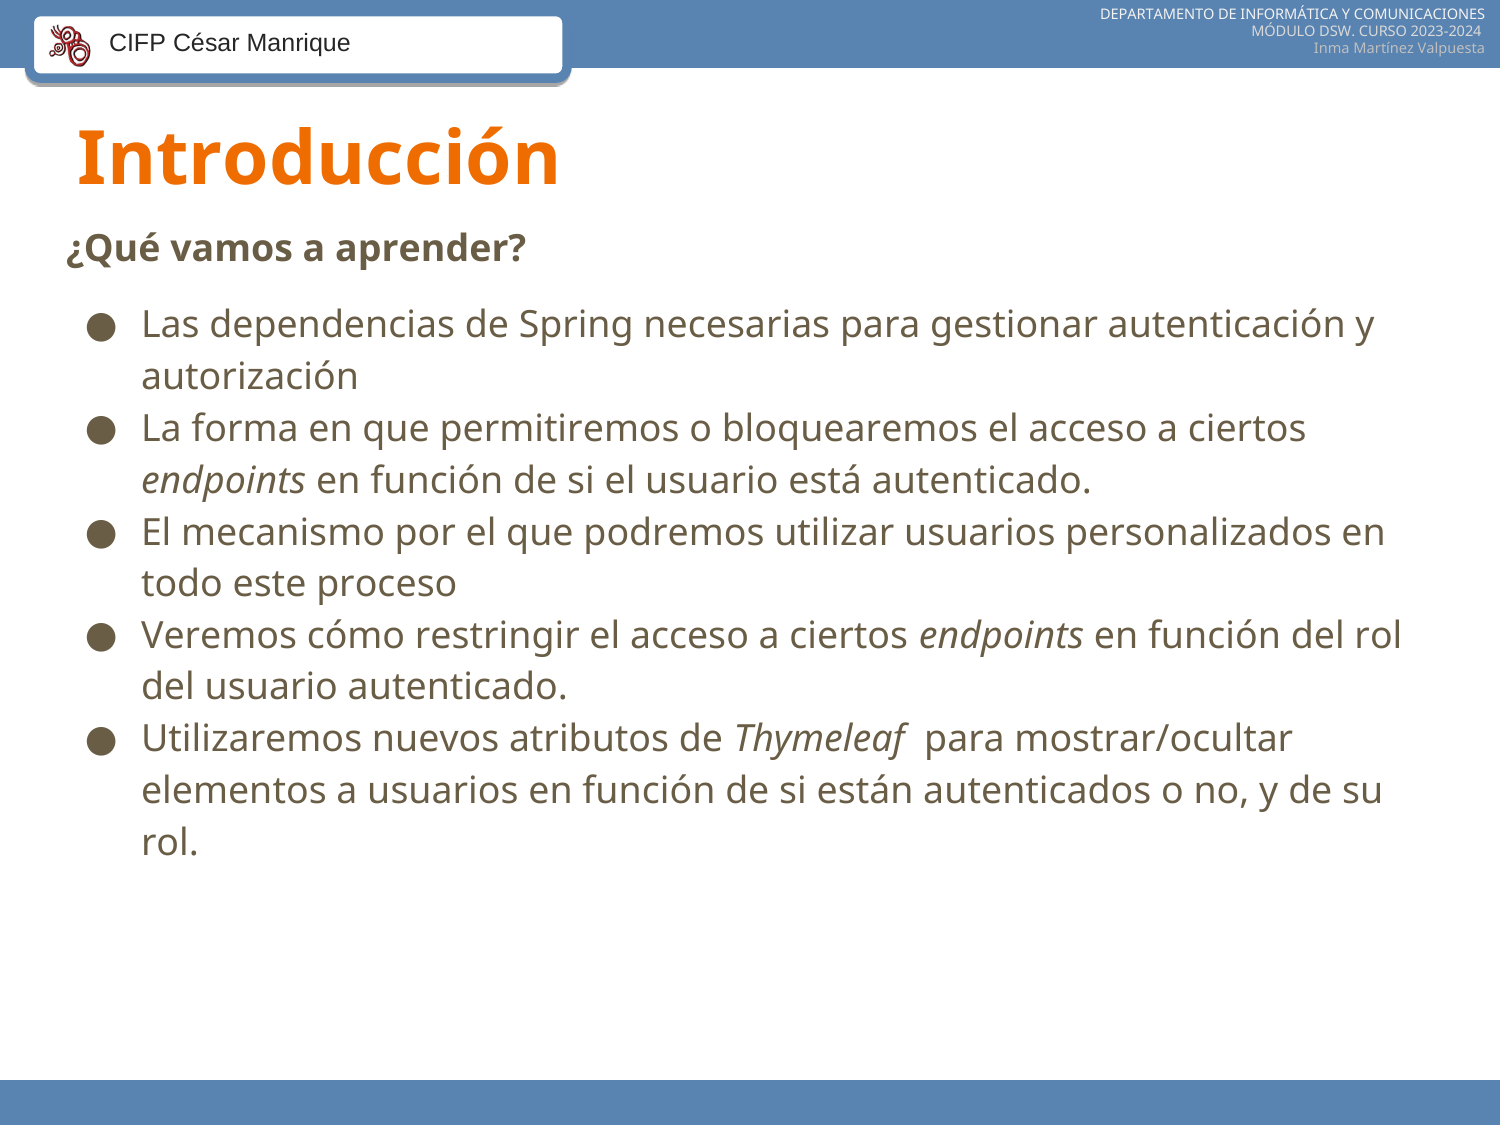

# Introducción
¿Qué vamos a aprender?
Las dependencias de Spring necesarias para gestionar autenticación y autorización
La forma en que permitiremos o bloquearemos el acceso a ciertos endpoints en función de si el usuario está autenticado.
El mecanismo por el que podremos utilizar usuarios personalizados en todo este proceso
Veremos cómo restringir el acceso a ciertos endpoints en función del rol del usuario autenticado.
Utilizaremos nuevos atributos de Thymeleaf para mostrar/ocultar elementos a usuarios en función de si están autenticados o no, y de su rol.